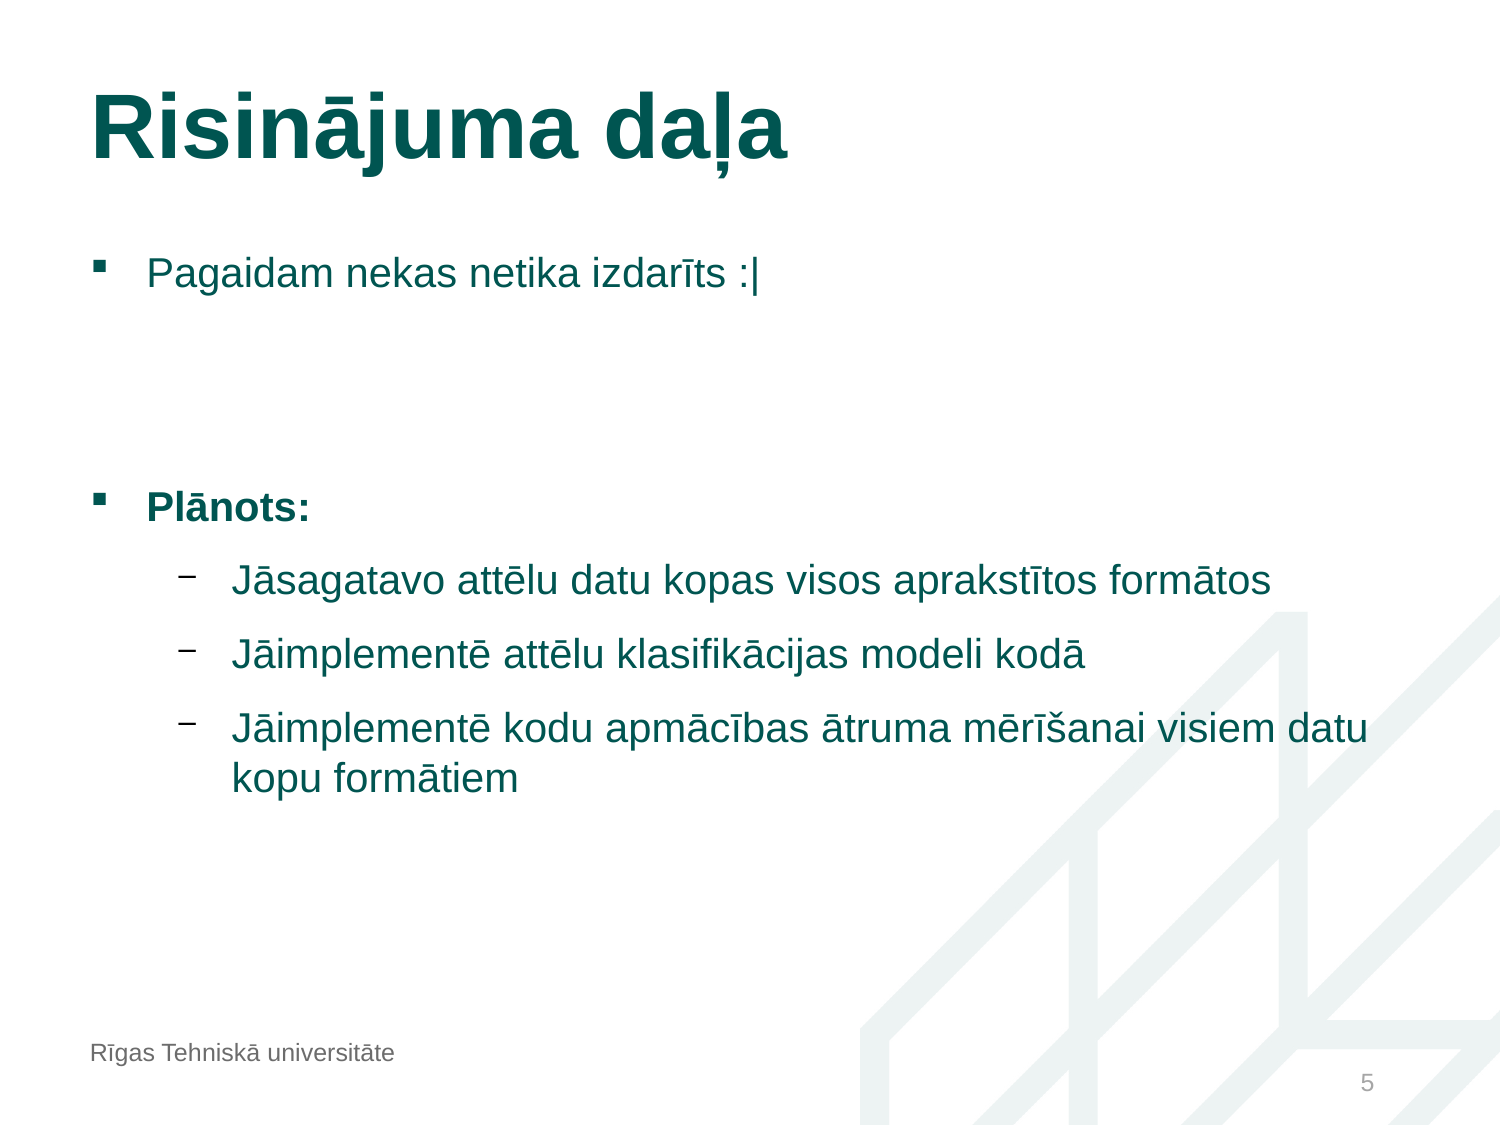

Risinājuma daļa
# Pagaidam nekas netika izdarīts :|
Plānots:
Jāsagatavo attēlu datu kopas visos aprakstītos formātos
Jāimplementē attēlu klasifikācijas modeli kodā
Jāimplementē kodu apmācības ātruma mērīšanai visiem datu kopu formātiem
Rīgas Tehniskā universitāte